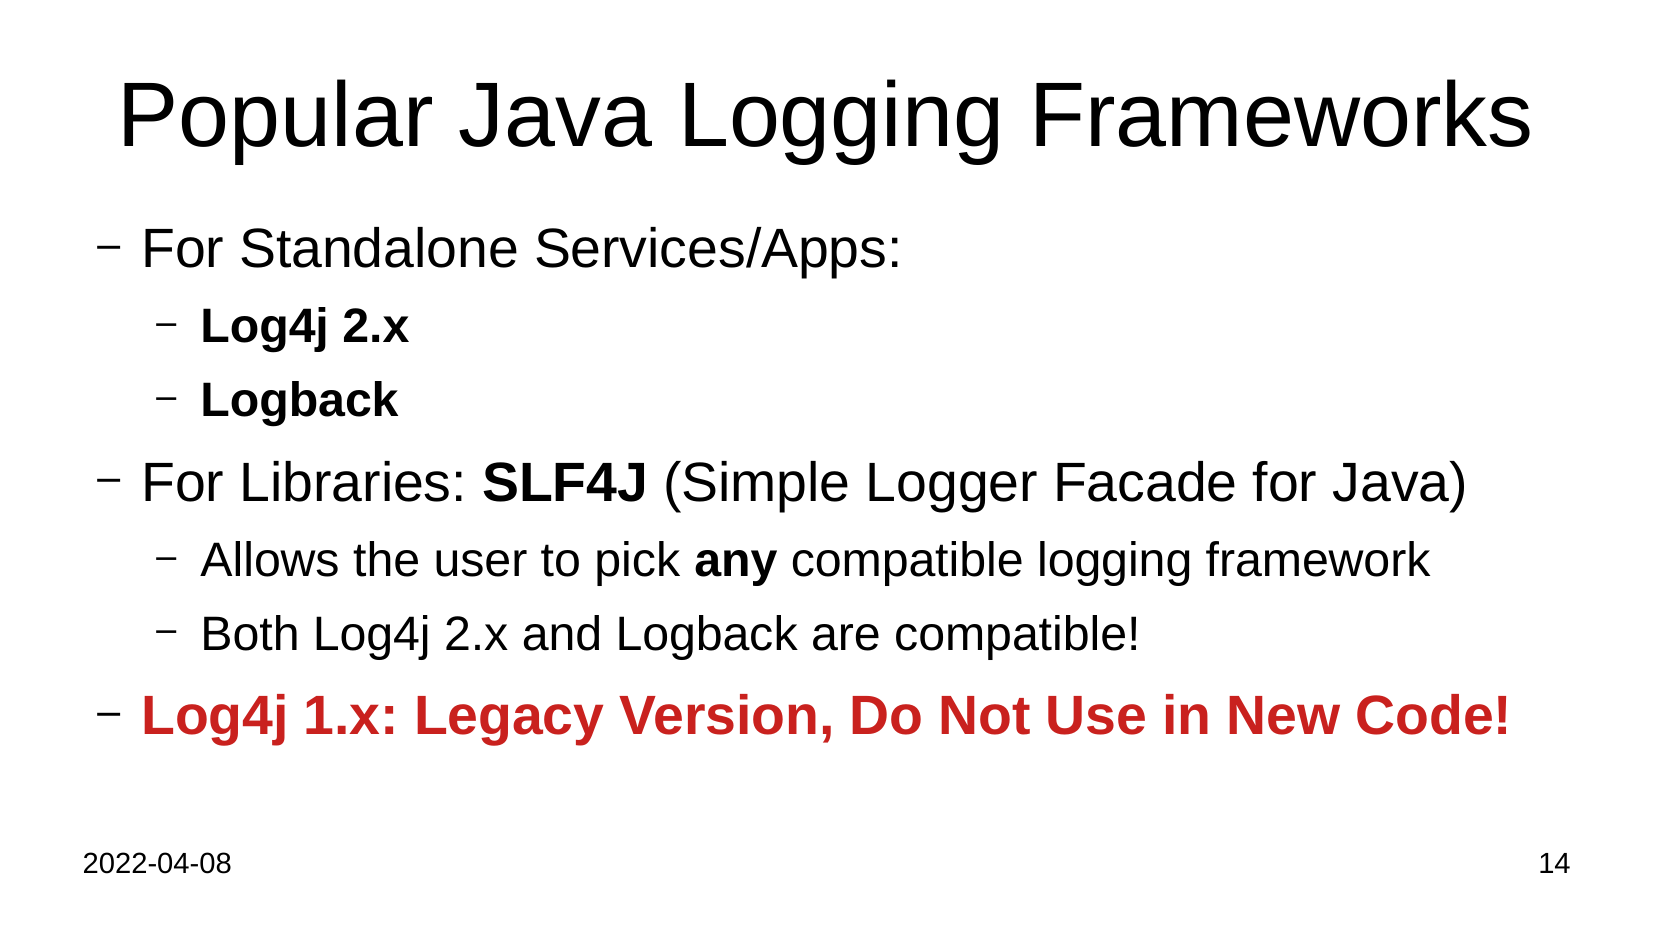

# Popular Java Logging Frameworks
For Standalone Services/Apps:
Log4j 2.x
Logback
For Libraries: SLF4J (Simple Logger Facade for Java)
Allows the user to pick any compatible logging framework
Both Log4j 2.x and Logback are compatible!
Log4j 1.x: Legacy Version, Do Not Use in New Code!
2022-04-08
14